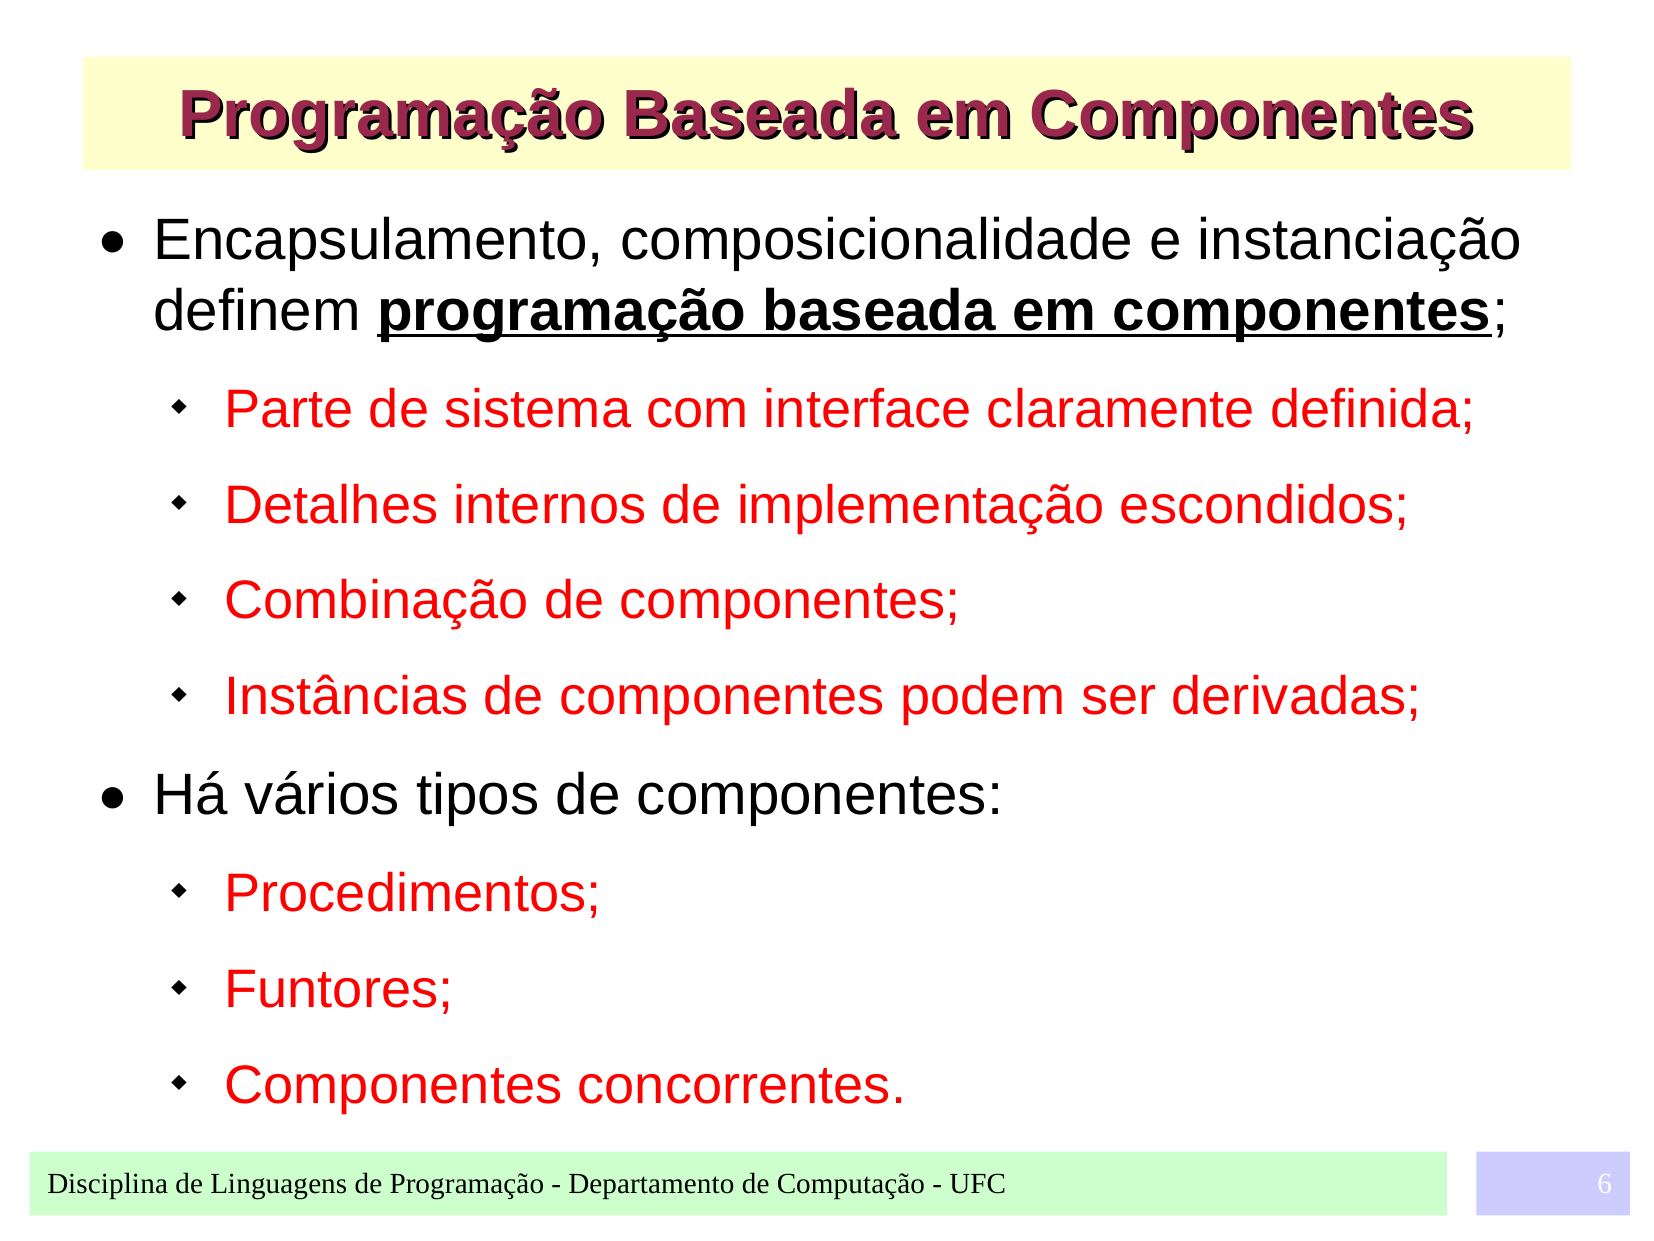

# Programação Baseada em Componentes
Encapsulamento, composicionalidade e instanciação
definem programação baseada em componentes;
Parte de sistema com interface claramente definida;
Detalhes internos de implementação escondidos;
Combinação de componentes;
Instâncias de componentes podem ser derivadas;
Há vários tipos de componentes:
Procedimentos;
Funtores;
Componentes concorrentes.
Disciplina de Linguagens de Programação - Departamento de Computação - UFC
6